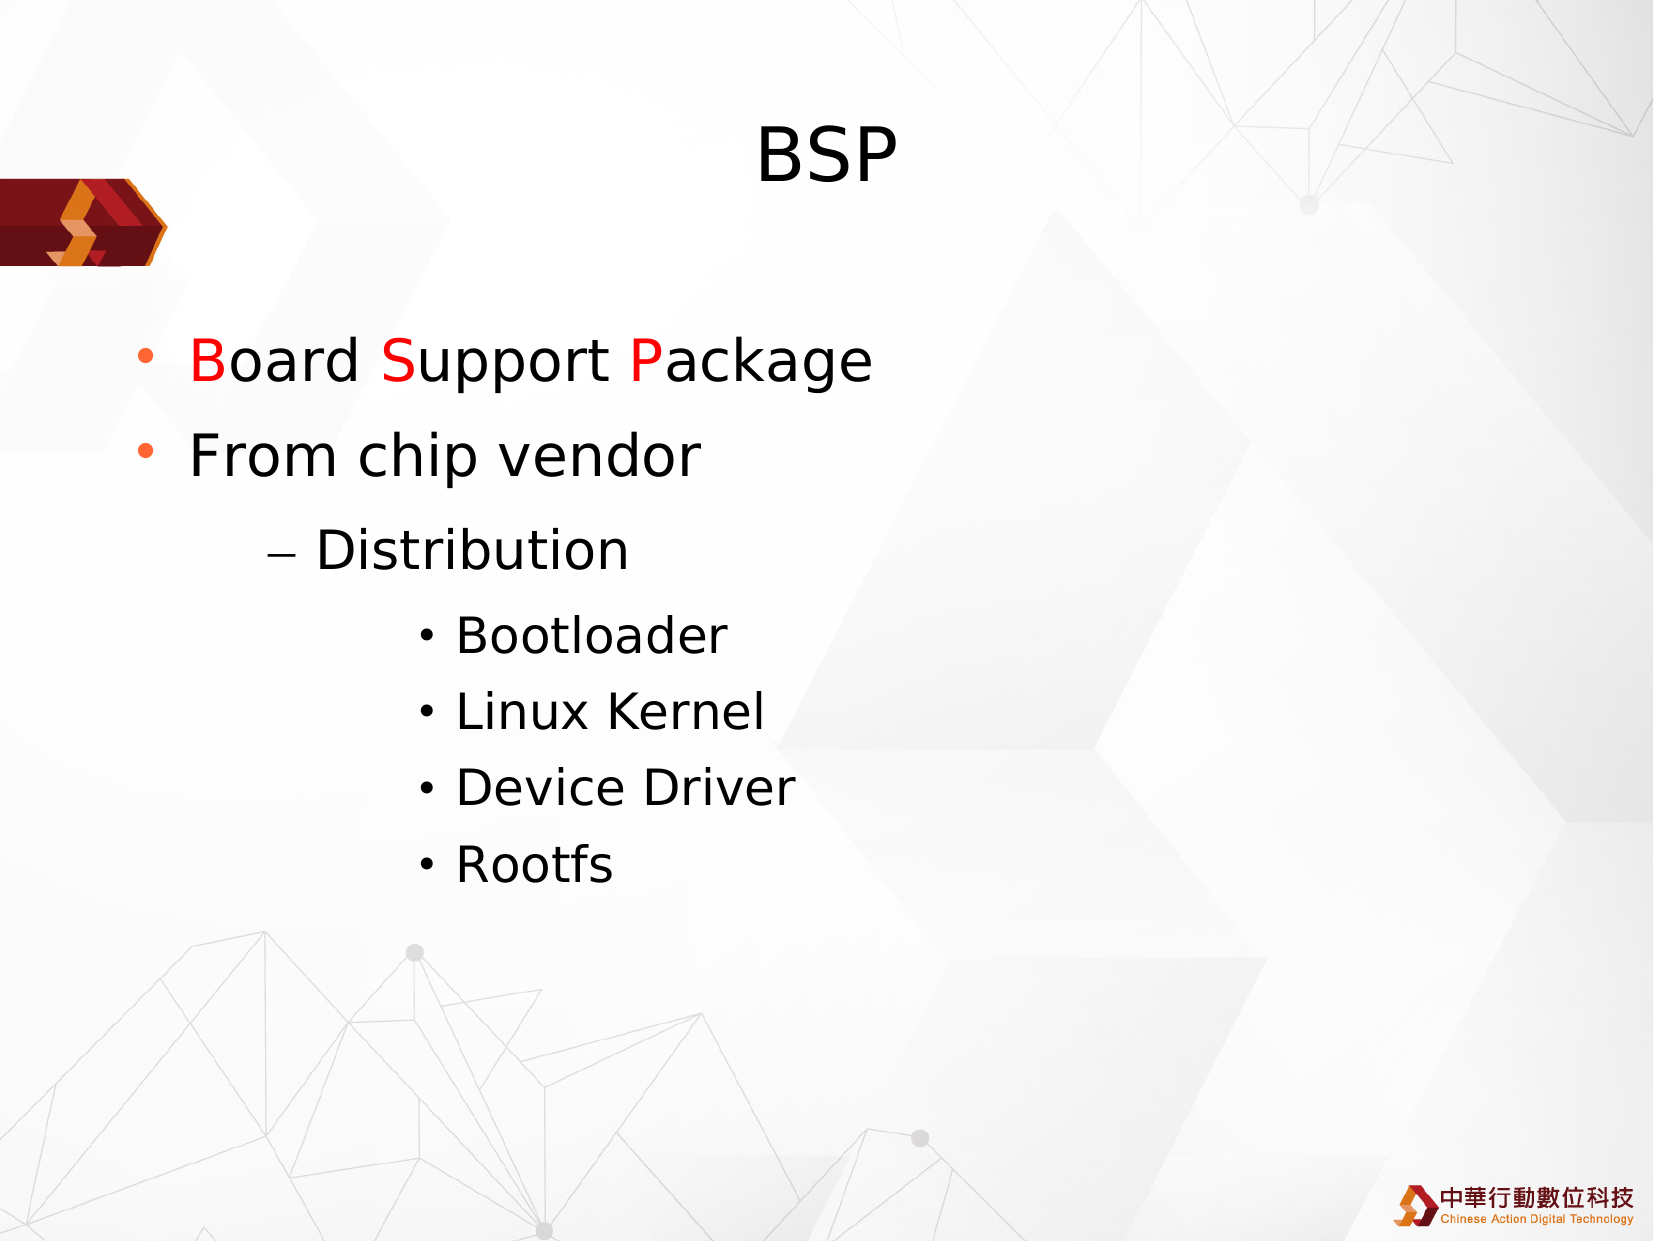

# BSP
Board Support Package
From chip vendor
Distribution
Bootloader
Linux Kernel
Device Driver
Rootfs